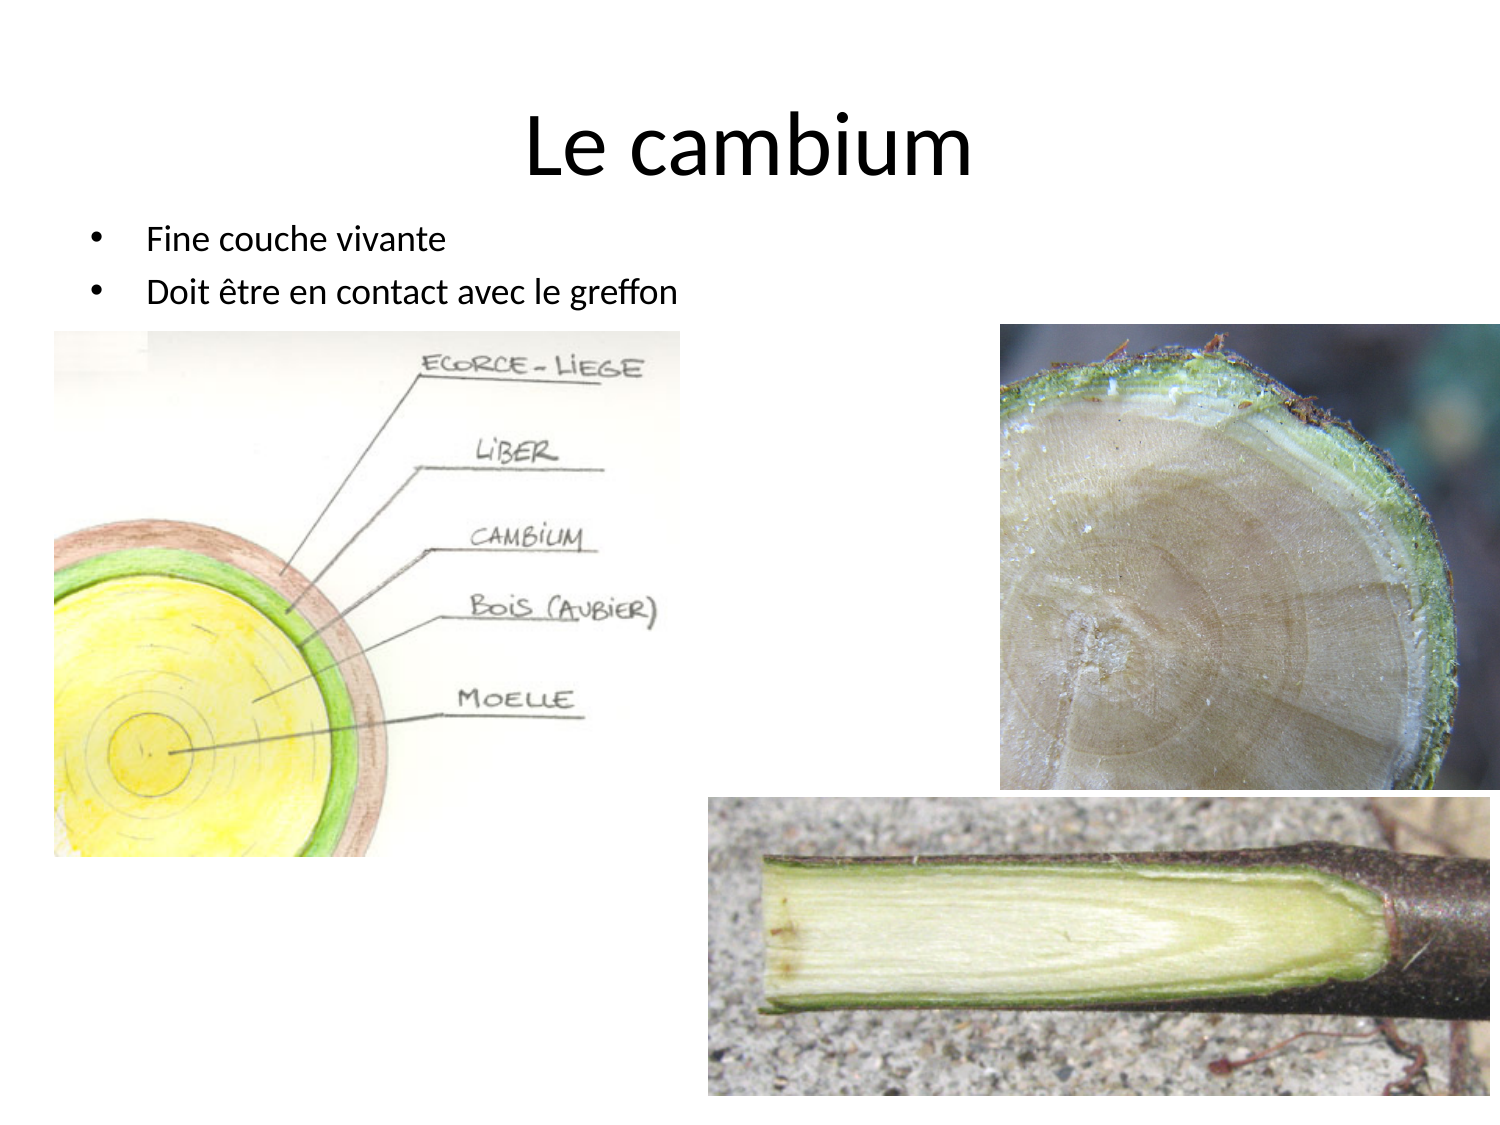

# Le cambium
Fine couche vivante
Doit être en contact avec le greffon